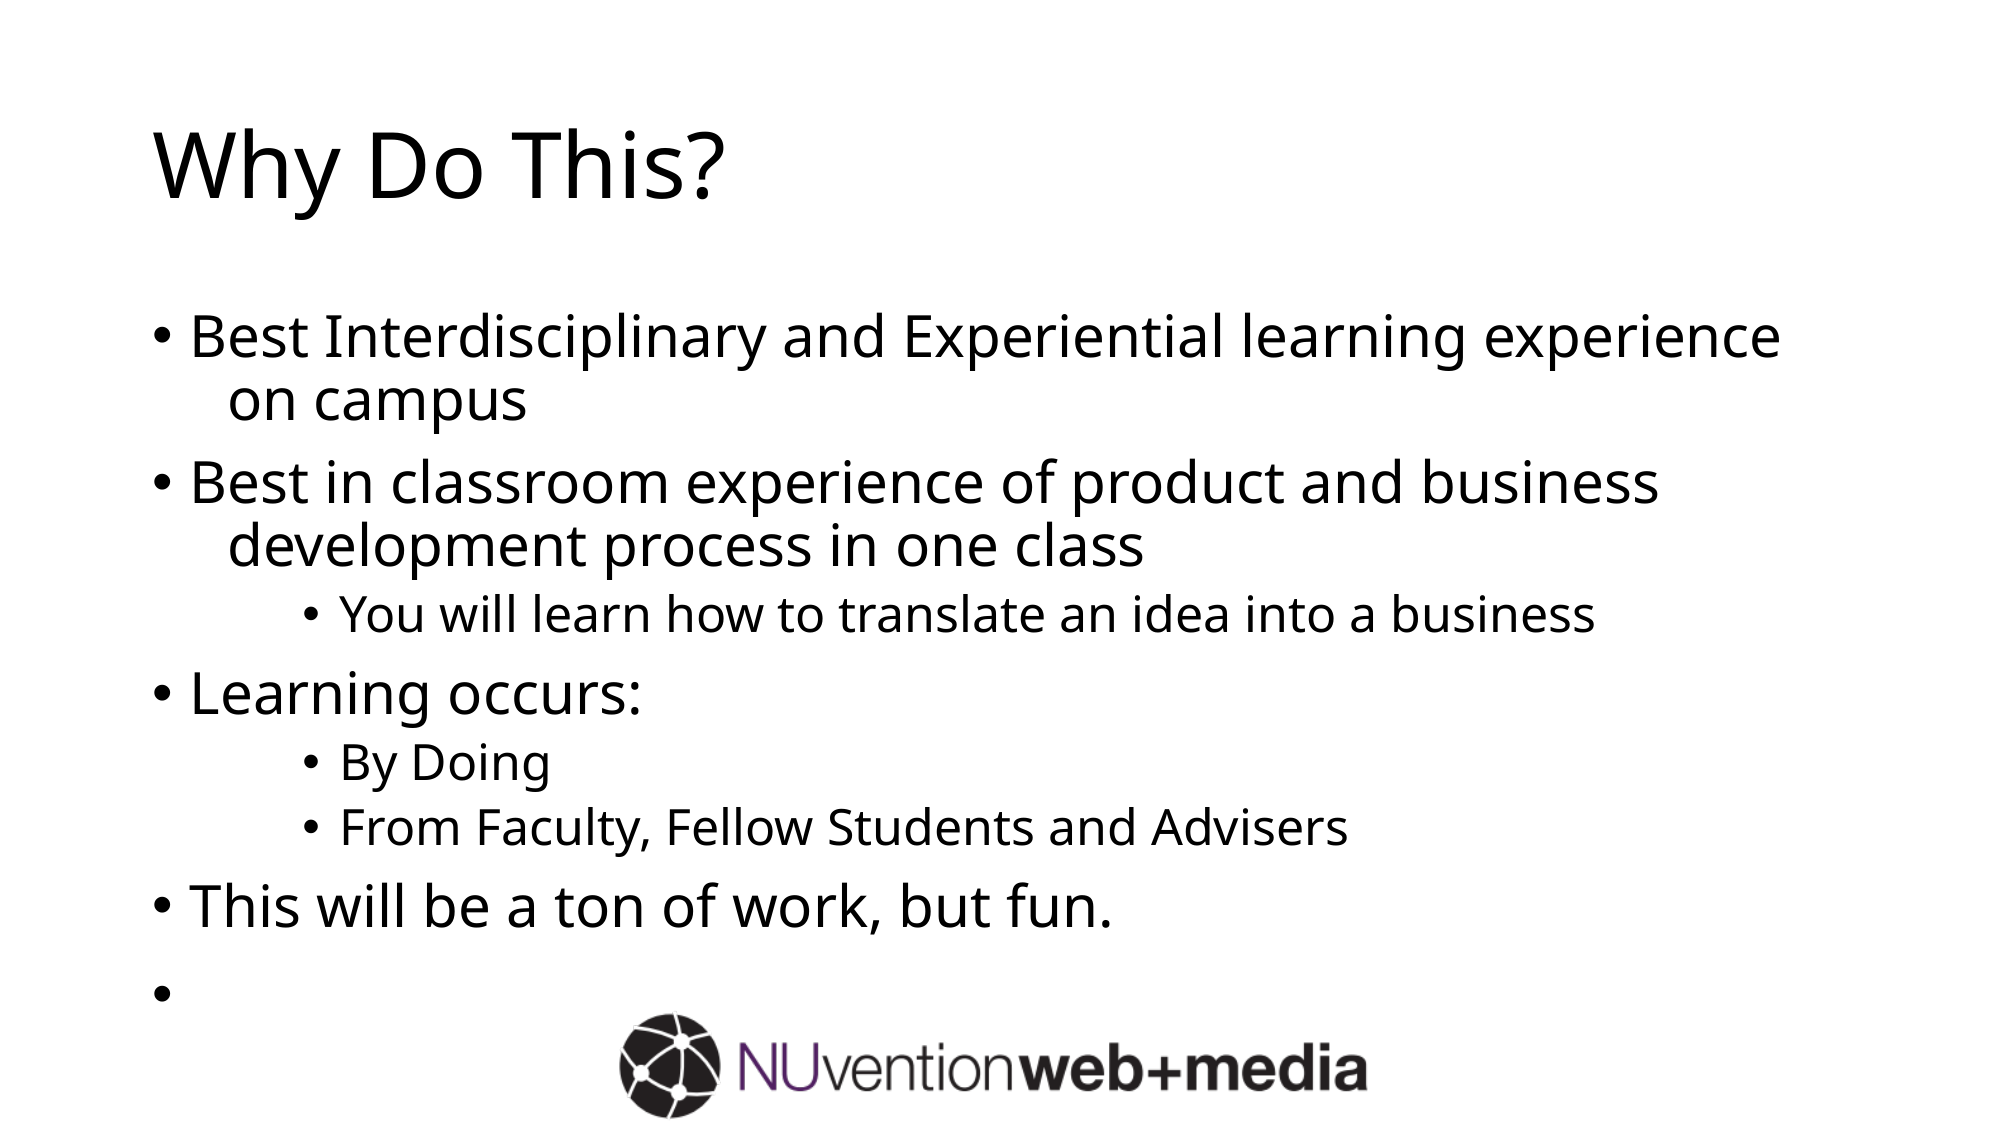

# Why Do This?
Best Interdisciplinary and Experiential learning experience on campus
Best in classroom experience of product and business development process in one class
You will learn how to translate an idea into a business
Learning occurs:
By Doing
From Faculty, Fellow Students and Advisers
This will be a ton of work, but fun.